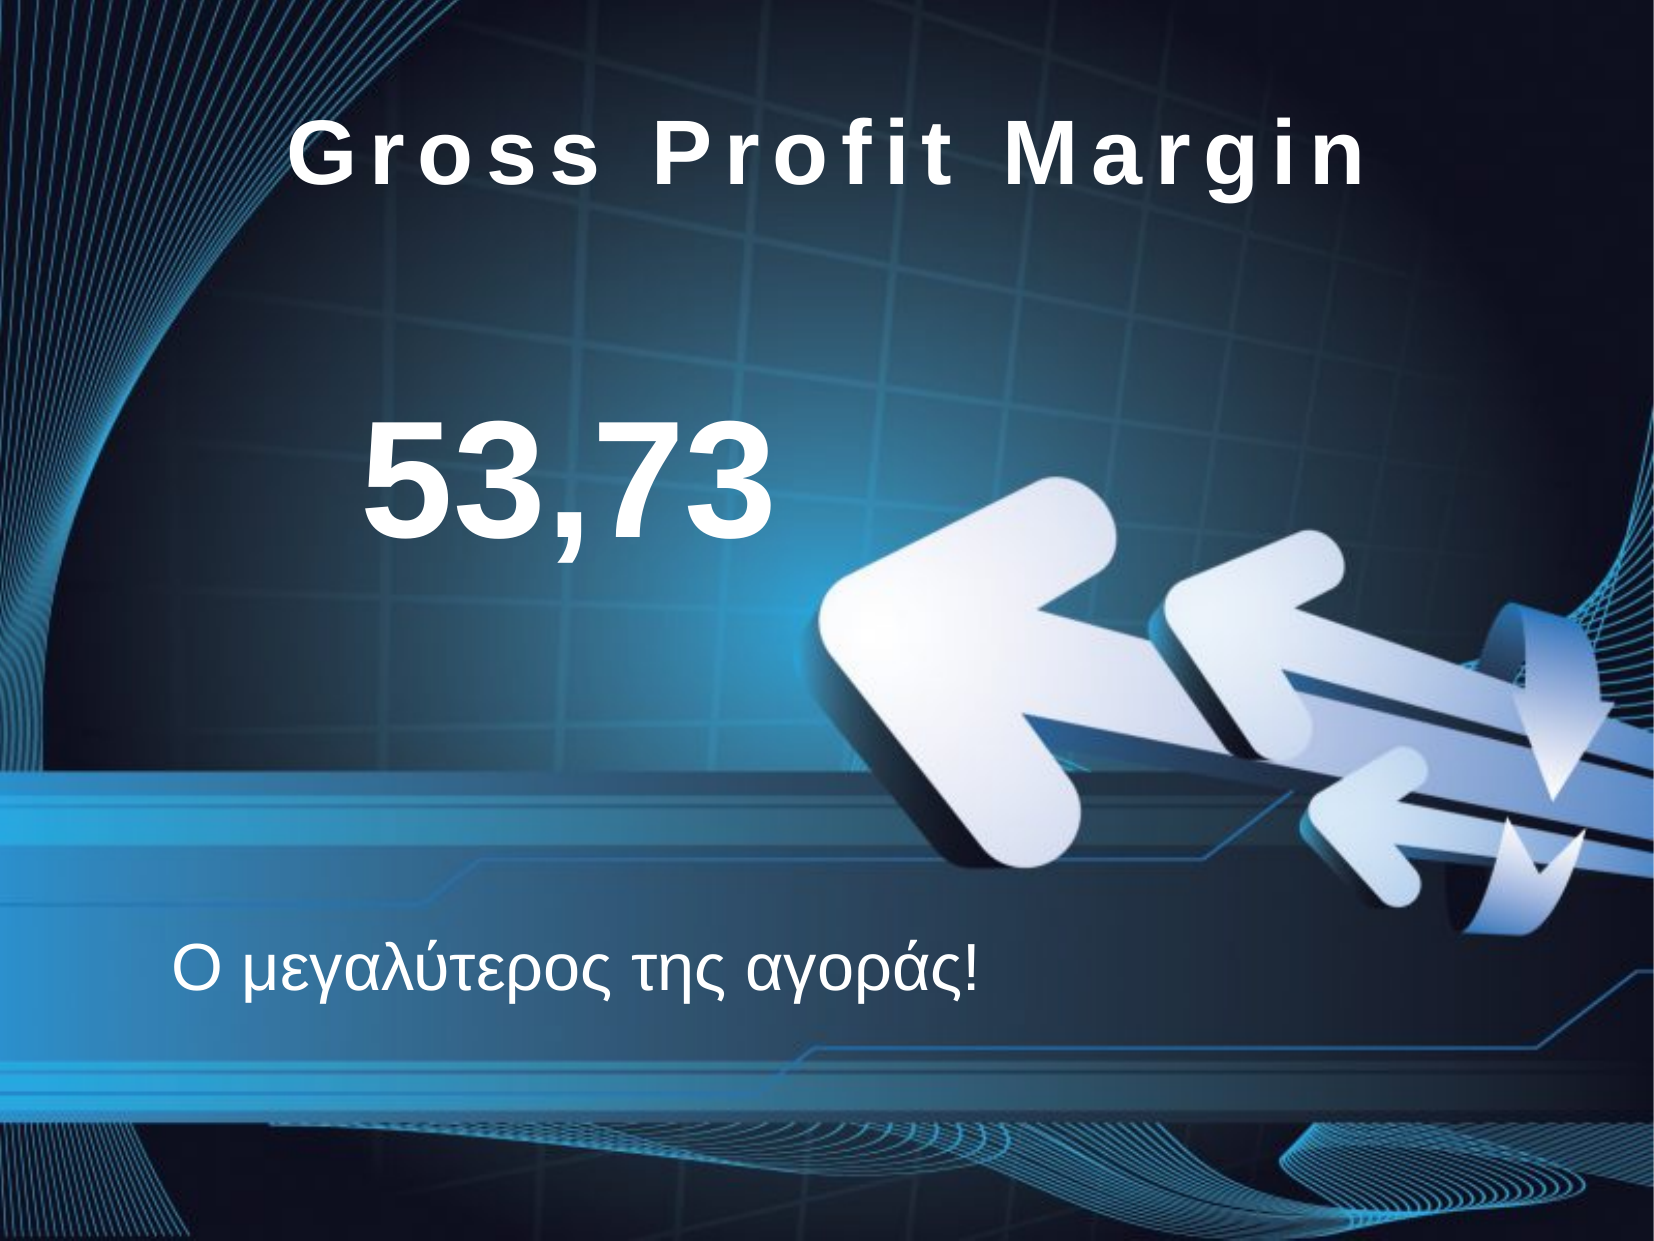

# Gross Profit Margin
53,73
Ο μεγαλύτερος της αγοράς!